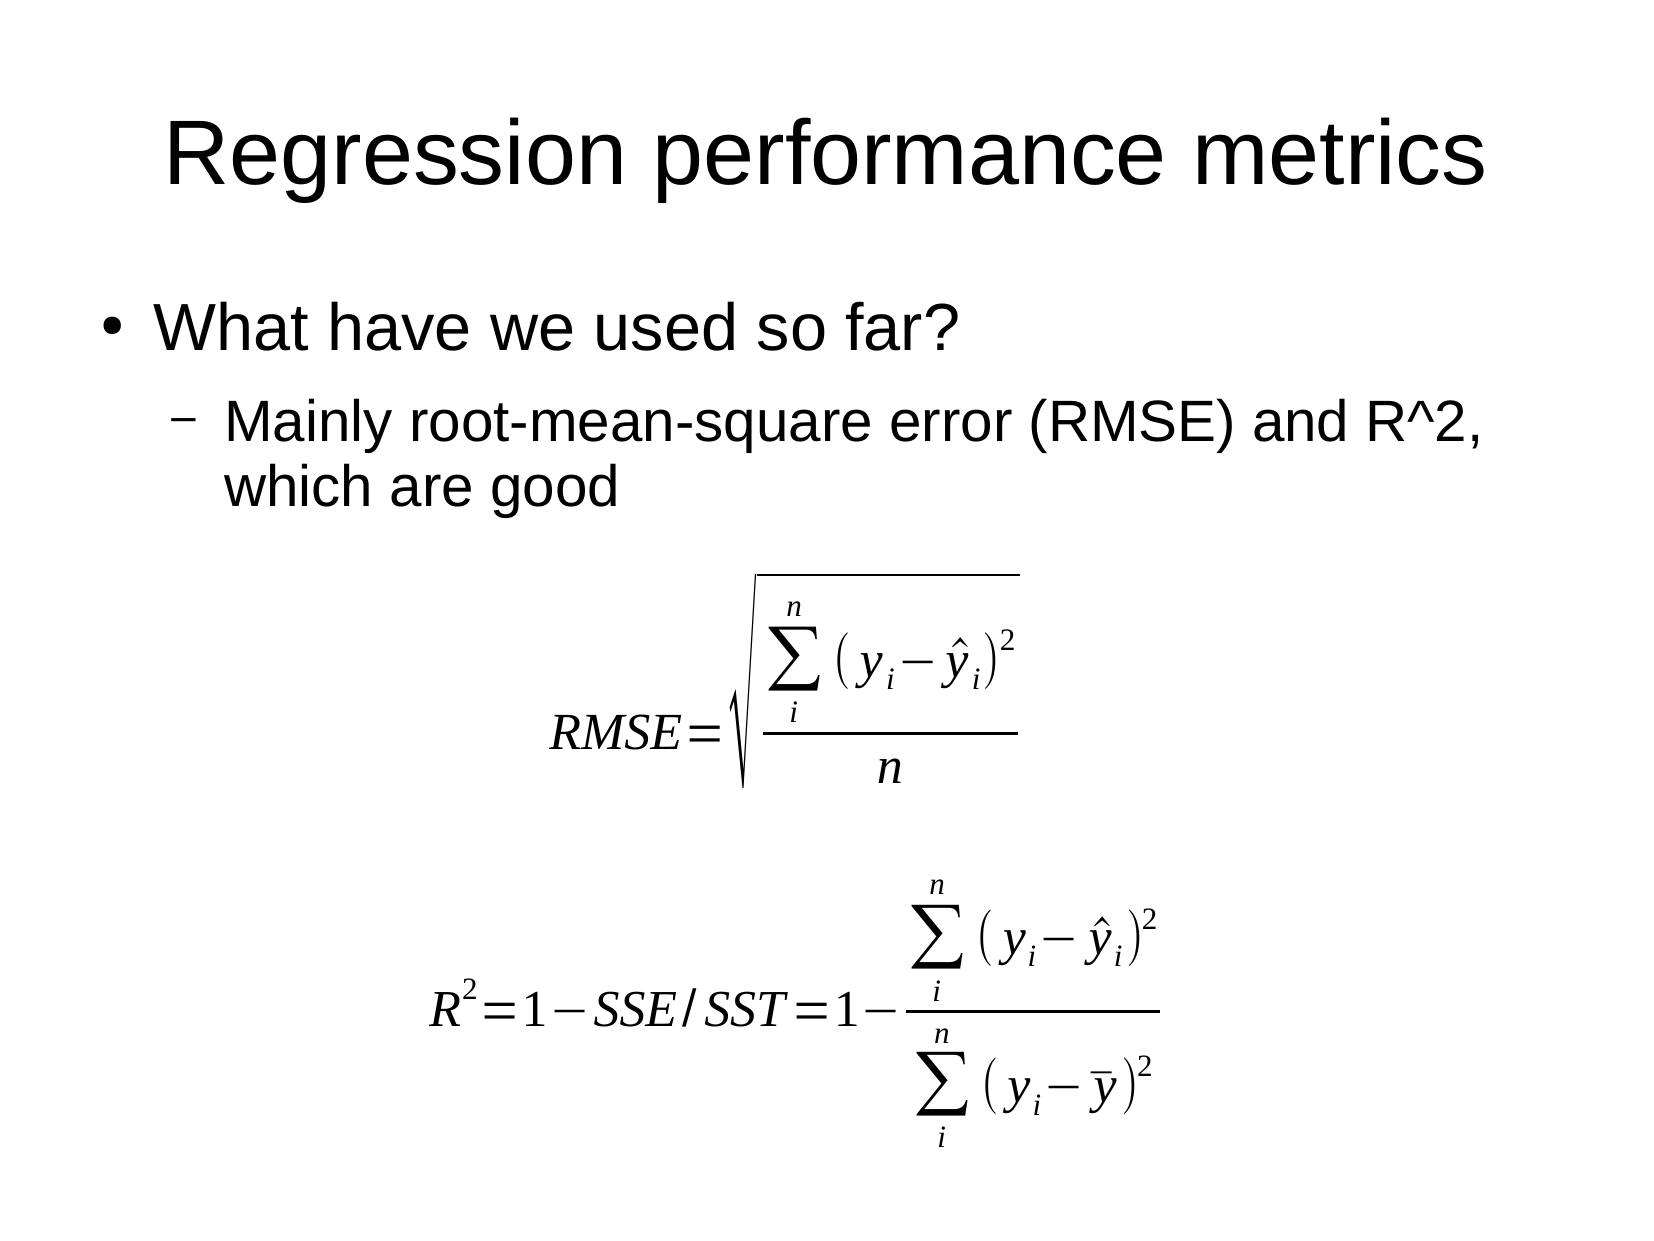

# Regression performance metrics
What have we used so far?
Mainly root-mean-square error (RMSE) and R^2, which are good